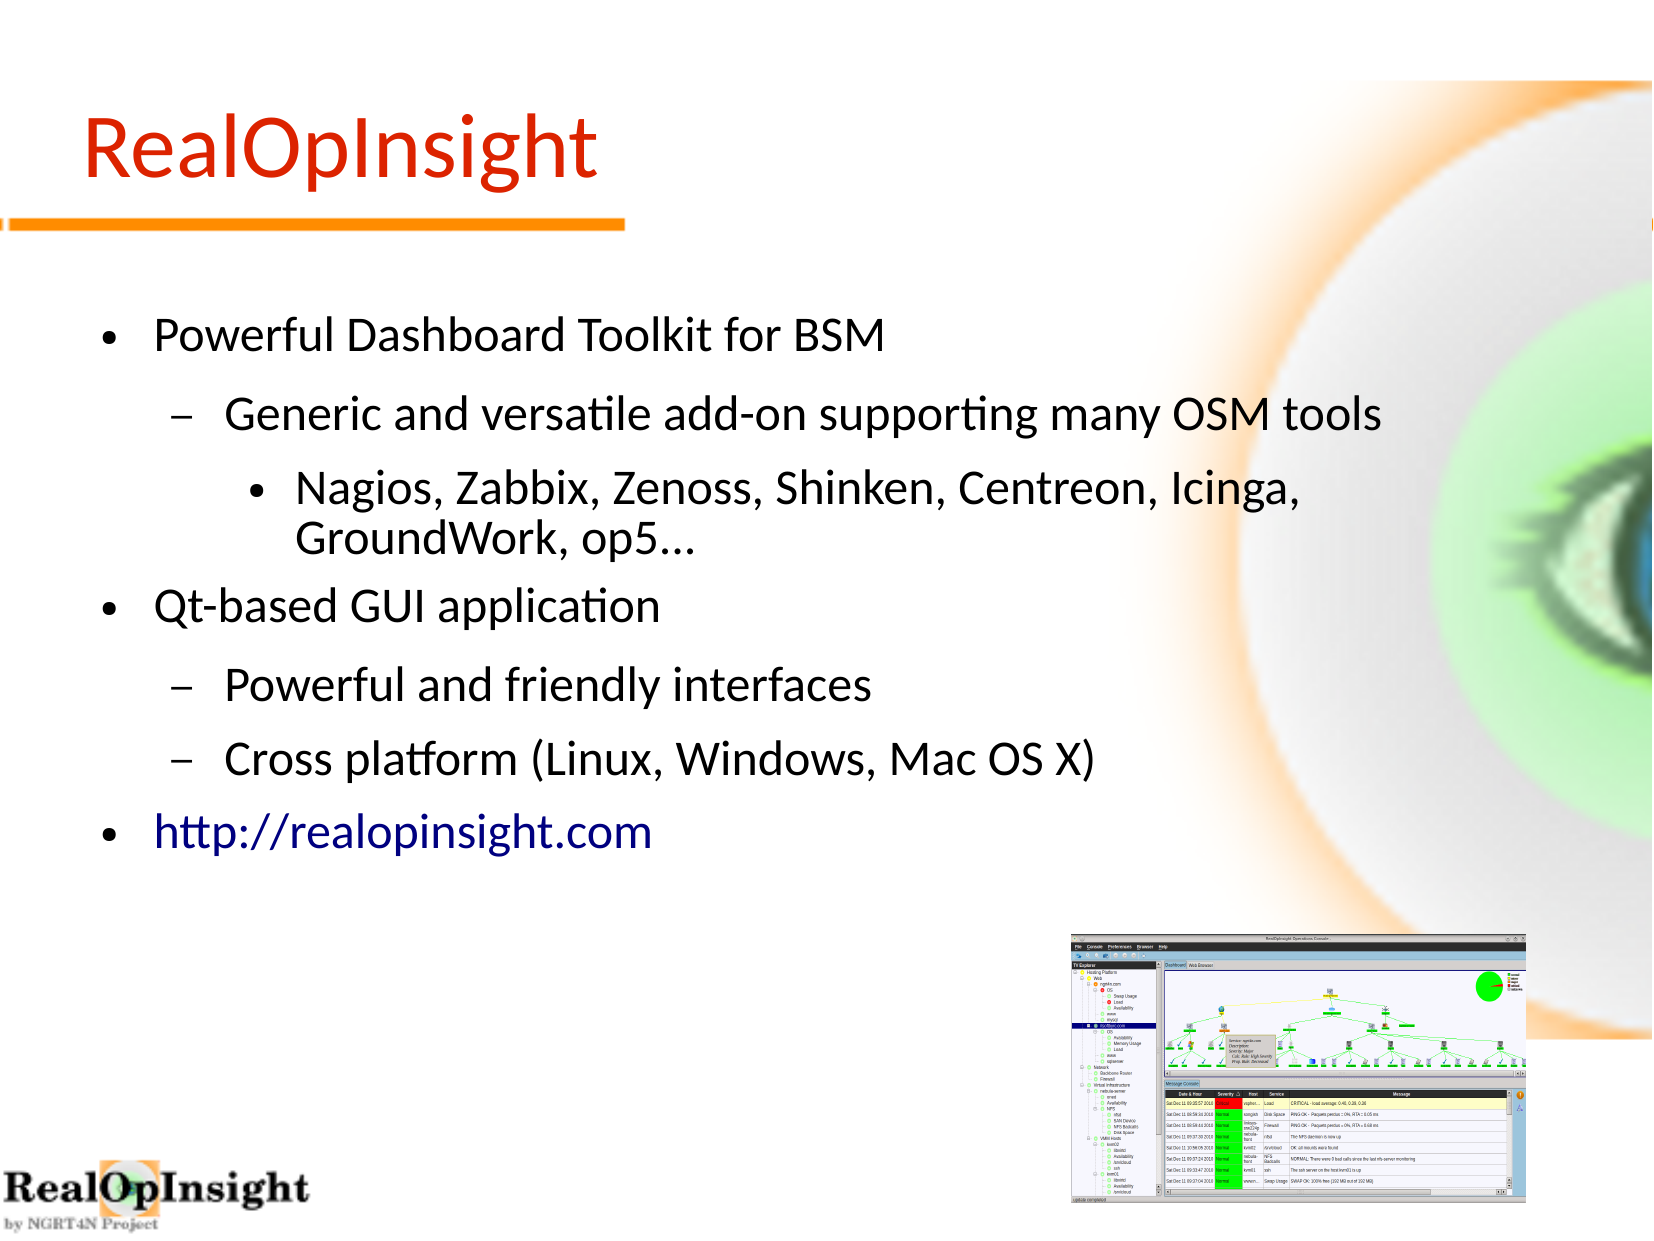

# RealOpInsight
Powerful Dashboard Toolkit for BSM
Generic and versatile add-on supporting many OSM tools
Nagios, Zabbix, Zenoss, Shinken, Centreon, Icinga, GroundWork, op5...
Qt-based GUI application
Powerful and friendly interfaces
Cross platform (Linux, Windows, Mac OS X)
http://realopinsight.com